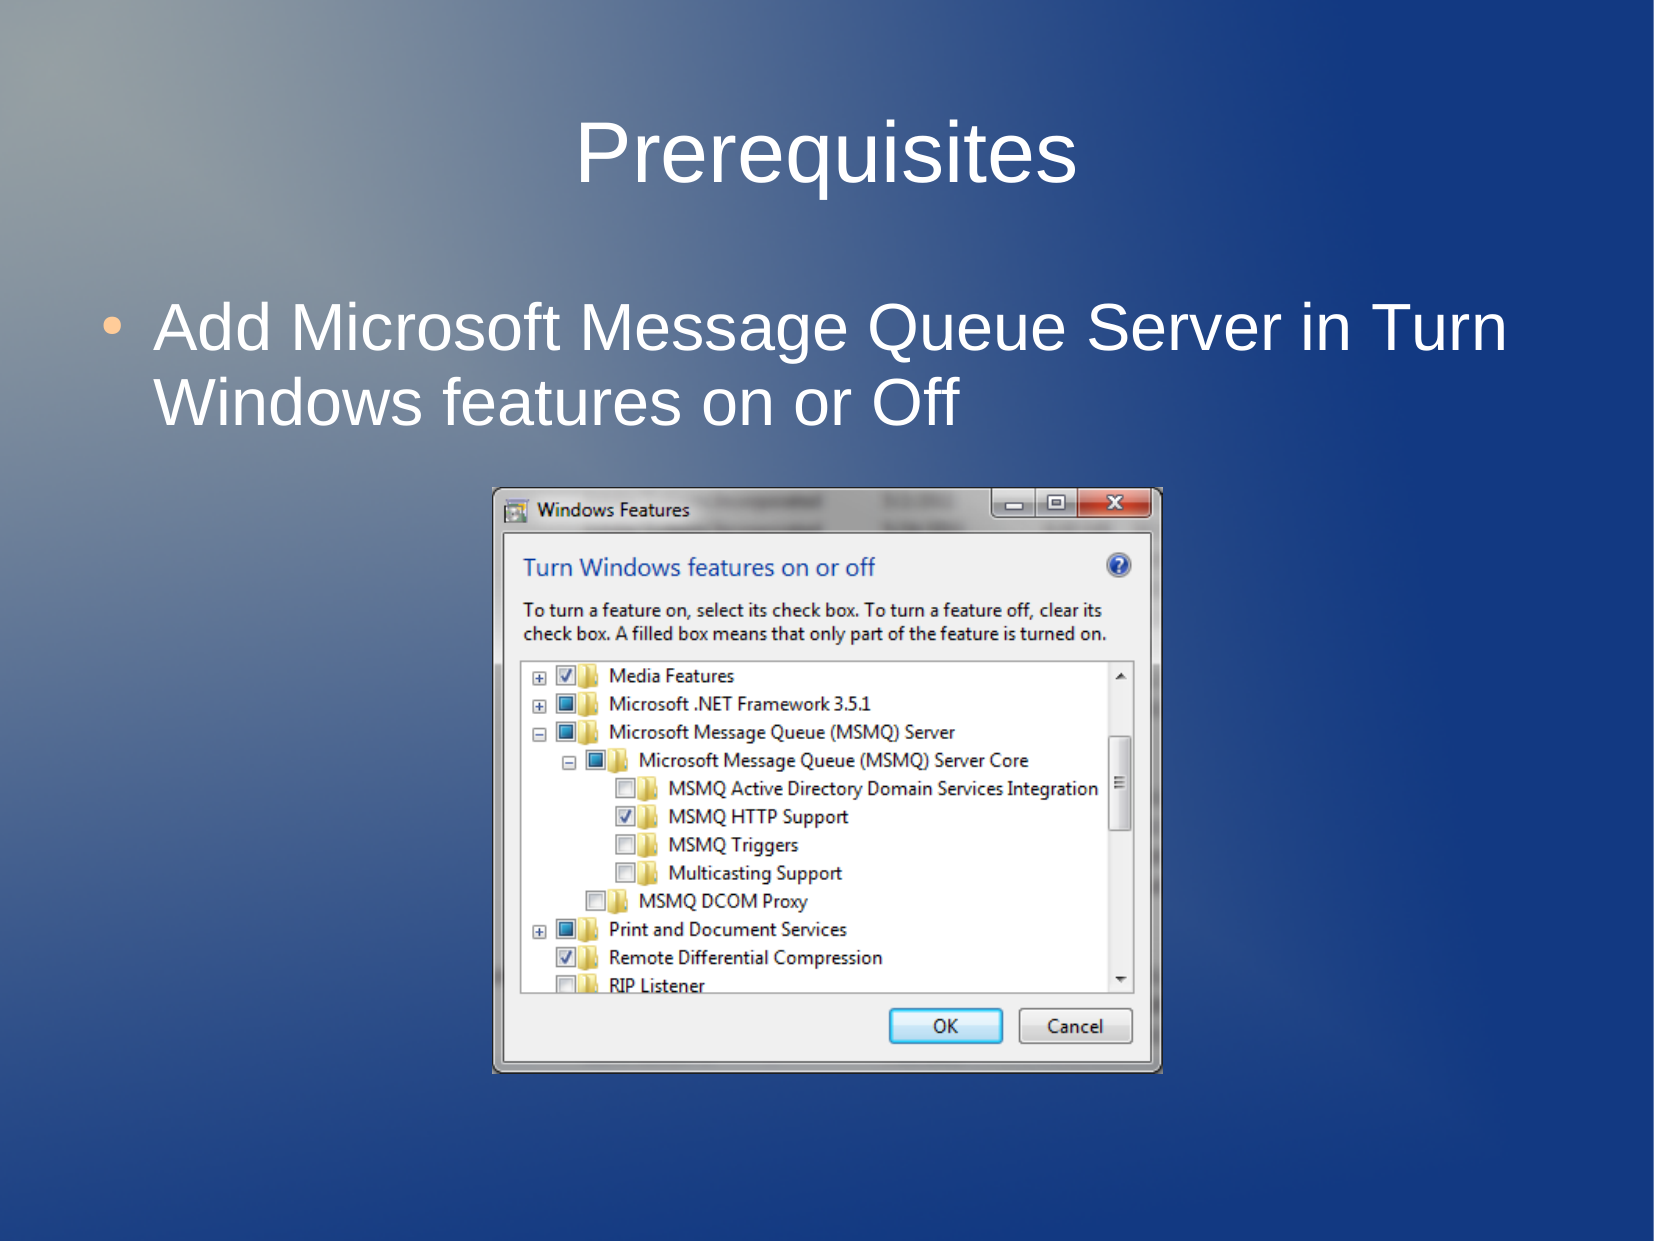

# Prerequisites
Add Microsoft Message Queue Server in Turn Windows features on or Off